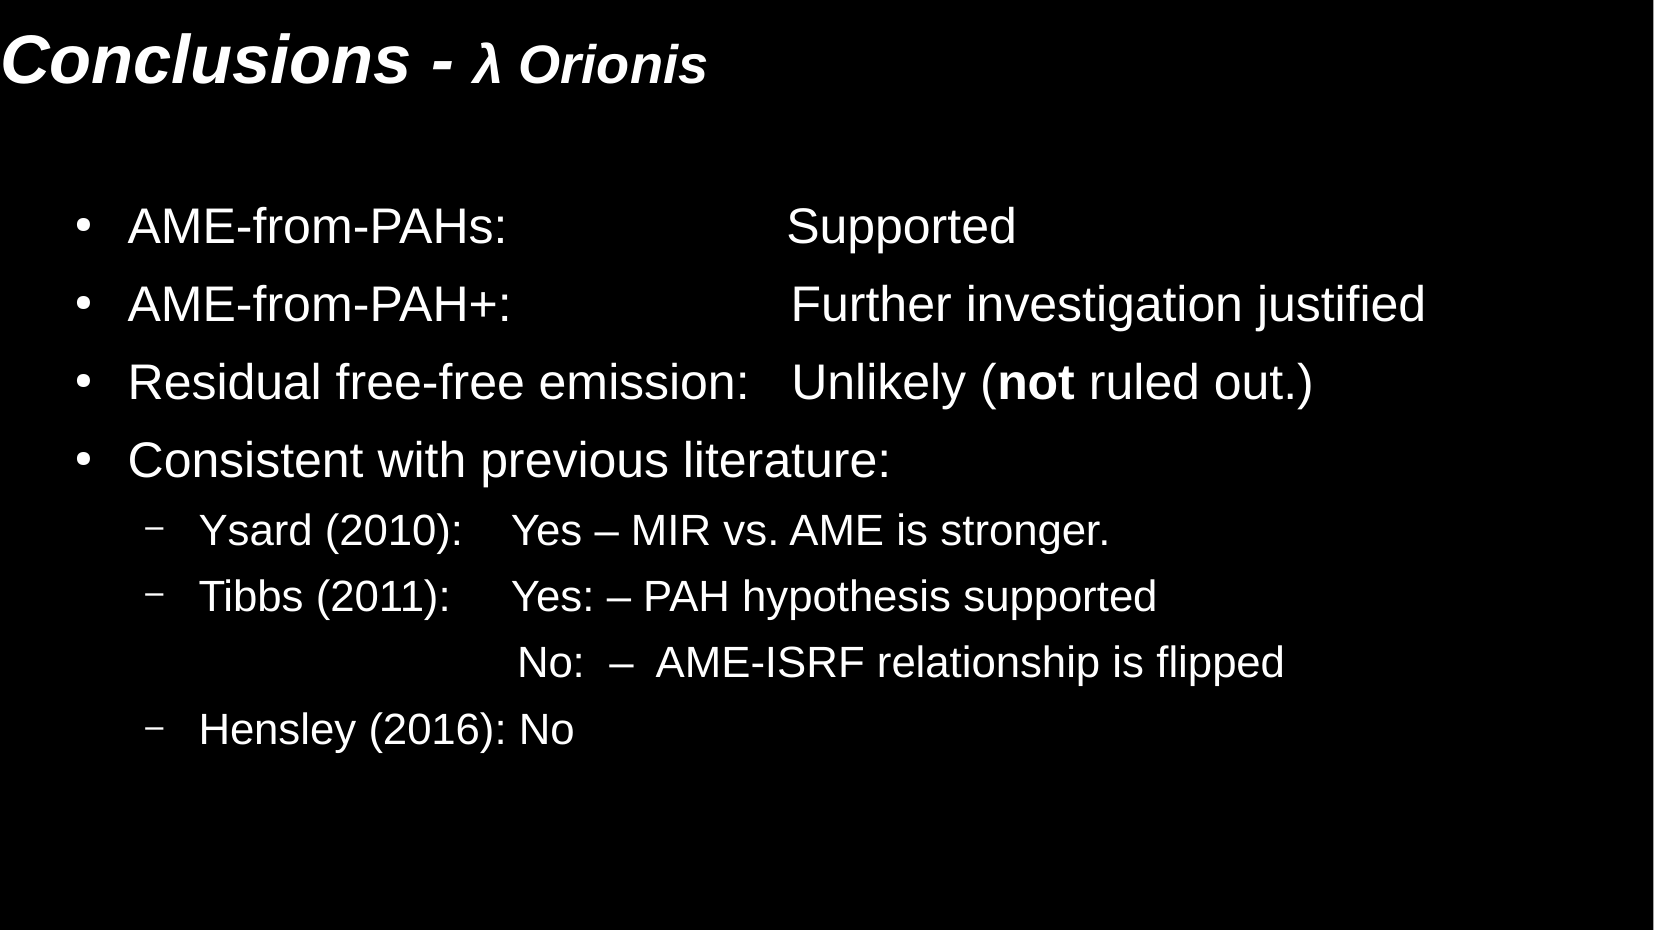

# Conclusions - λ Orionis
AME-from-PAHs: Supported
AME-from-PAH+: Further investigation justified
Residual free-free emission: Unlikely (not ruled out.)
Consistent with previous literature:
Ysard (2010): Yes – MIR vs. AME is stronger.
Tibbs (2011): Yes: – PAH hypothesis supported
 No: – AME-ISRF relationship is flipped
Hensley (2016): No